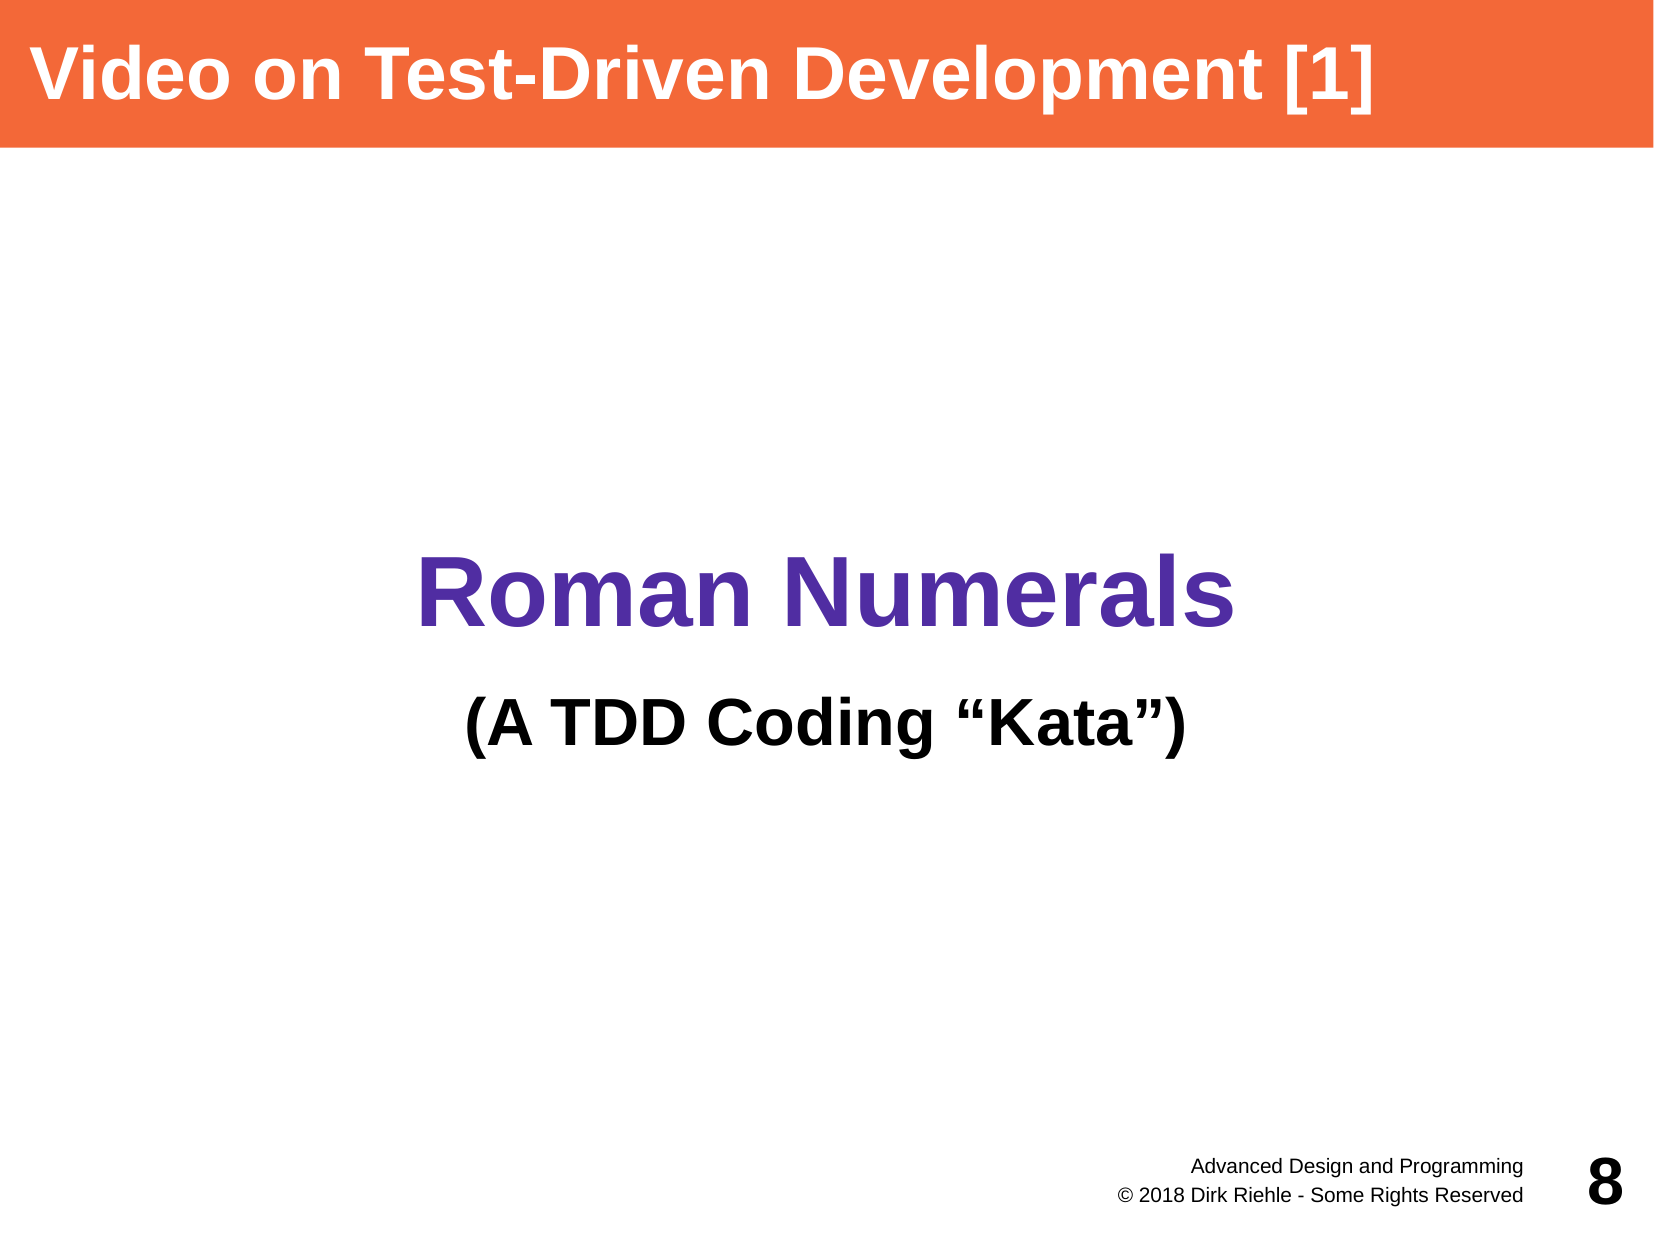

# Video on Test-Driven Development [1]
Roman Numerals
(A TDD Coding “Kata”)
Advanced Design and Programming
8
© 2018 Dirk Riehle - Some Rights Reserved